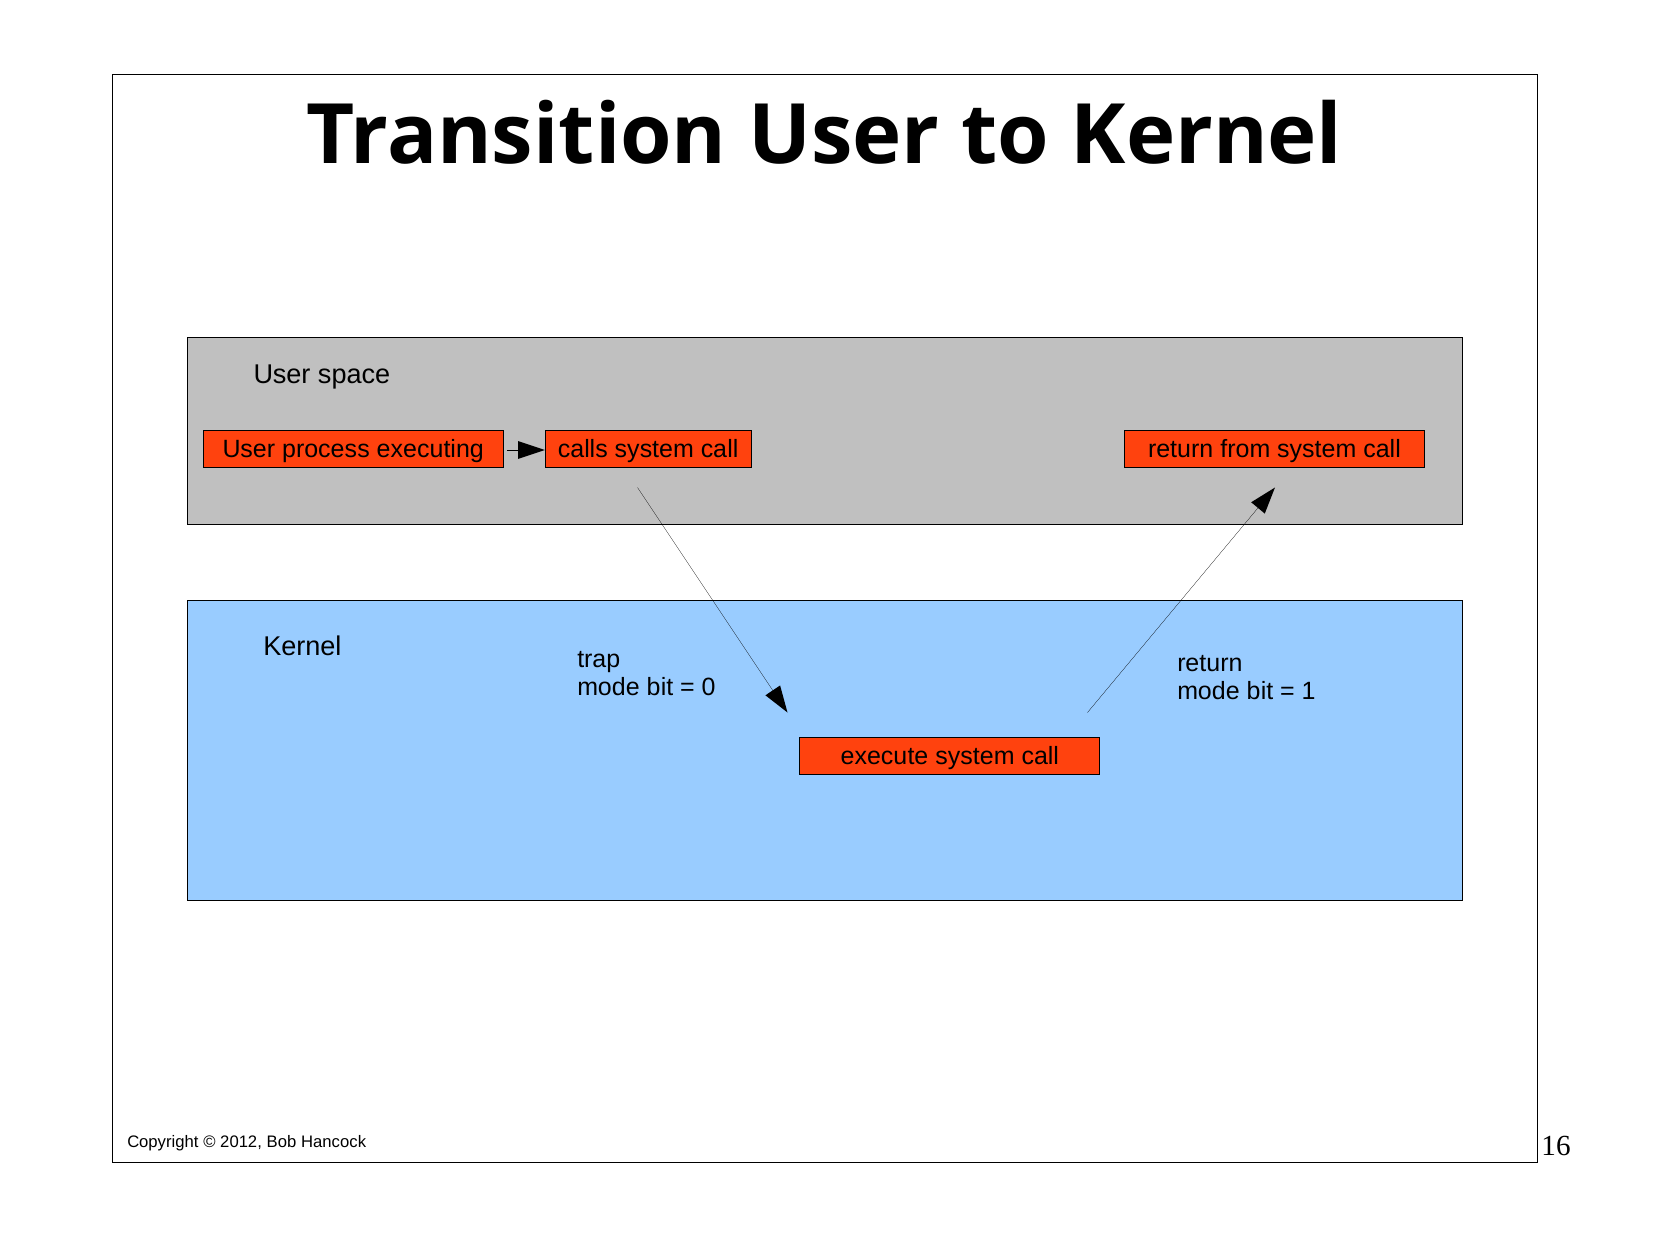

# Transition User to Kernel
User space
calls system call
User process executing
return from system call
Kernel
trap
mode bit = 0
return
mode bit = 1
execute system call
Copyright © 2012, Bob Hancock
16